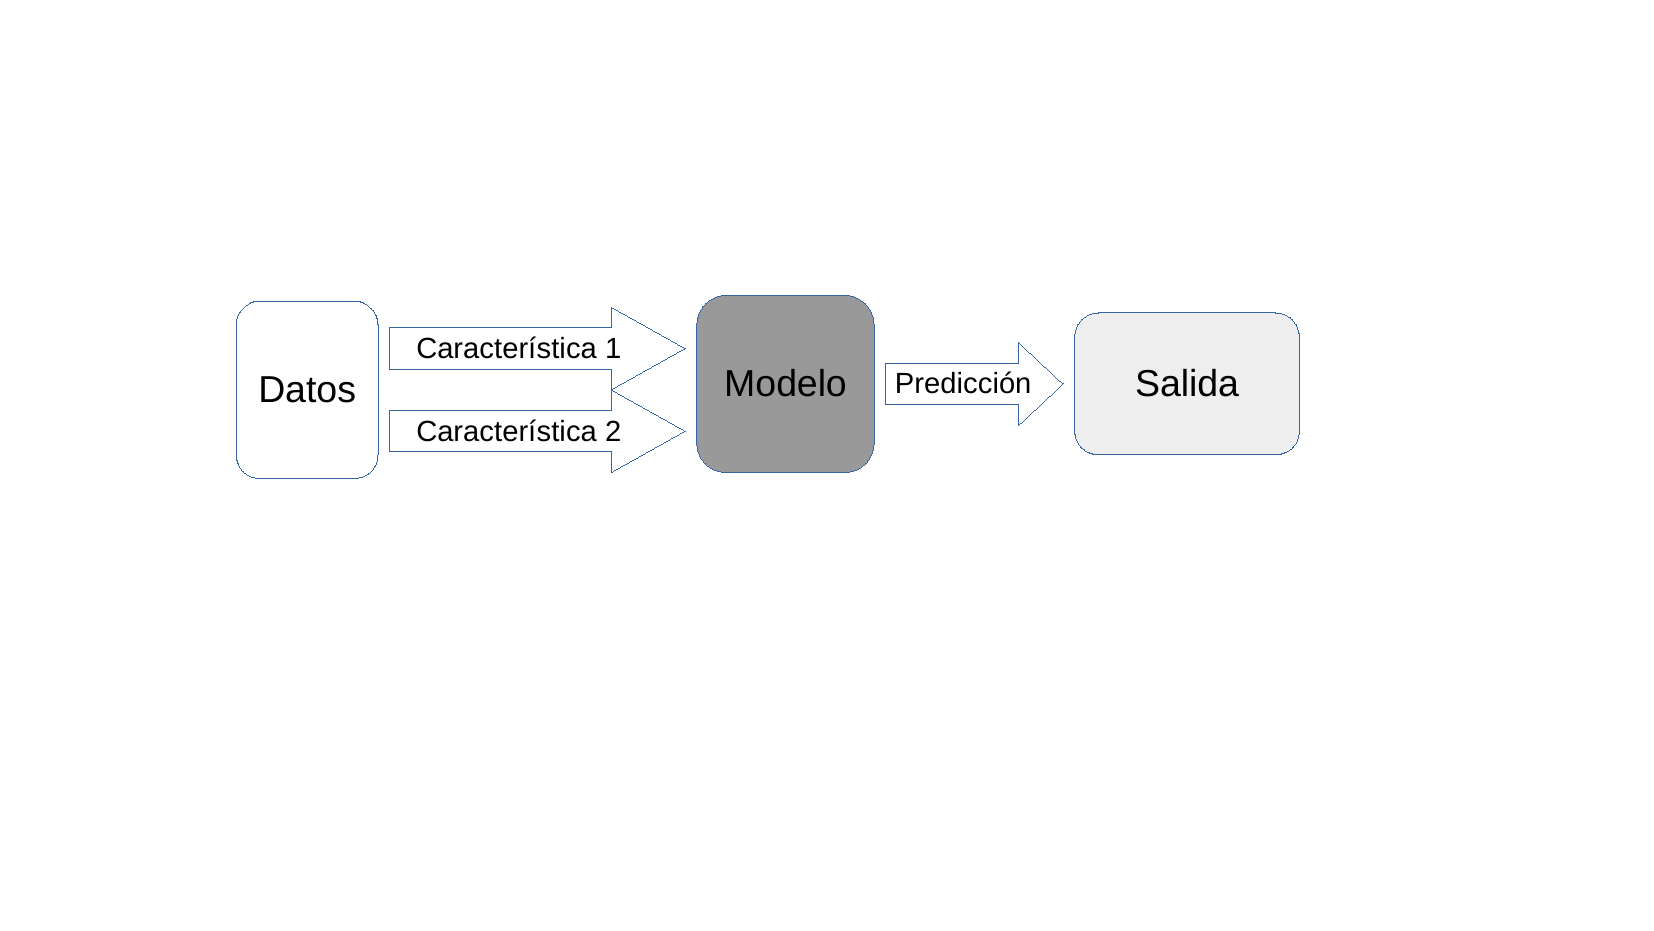

Modelo
Datos
Característica 1
Salida
Predicción
Característica 2